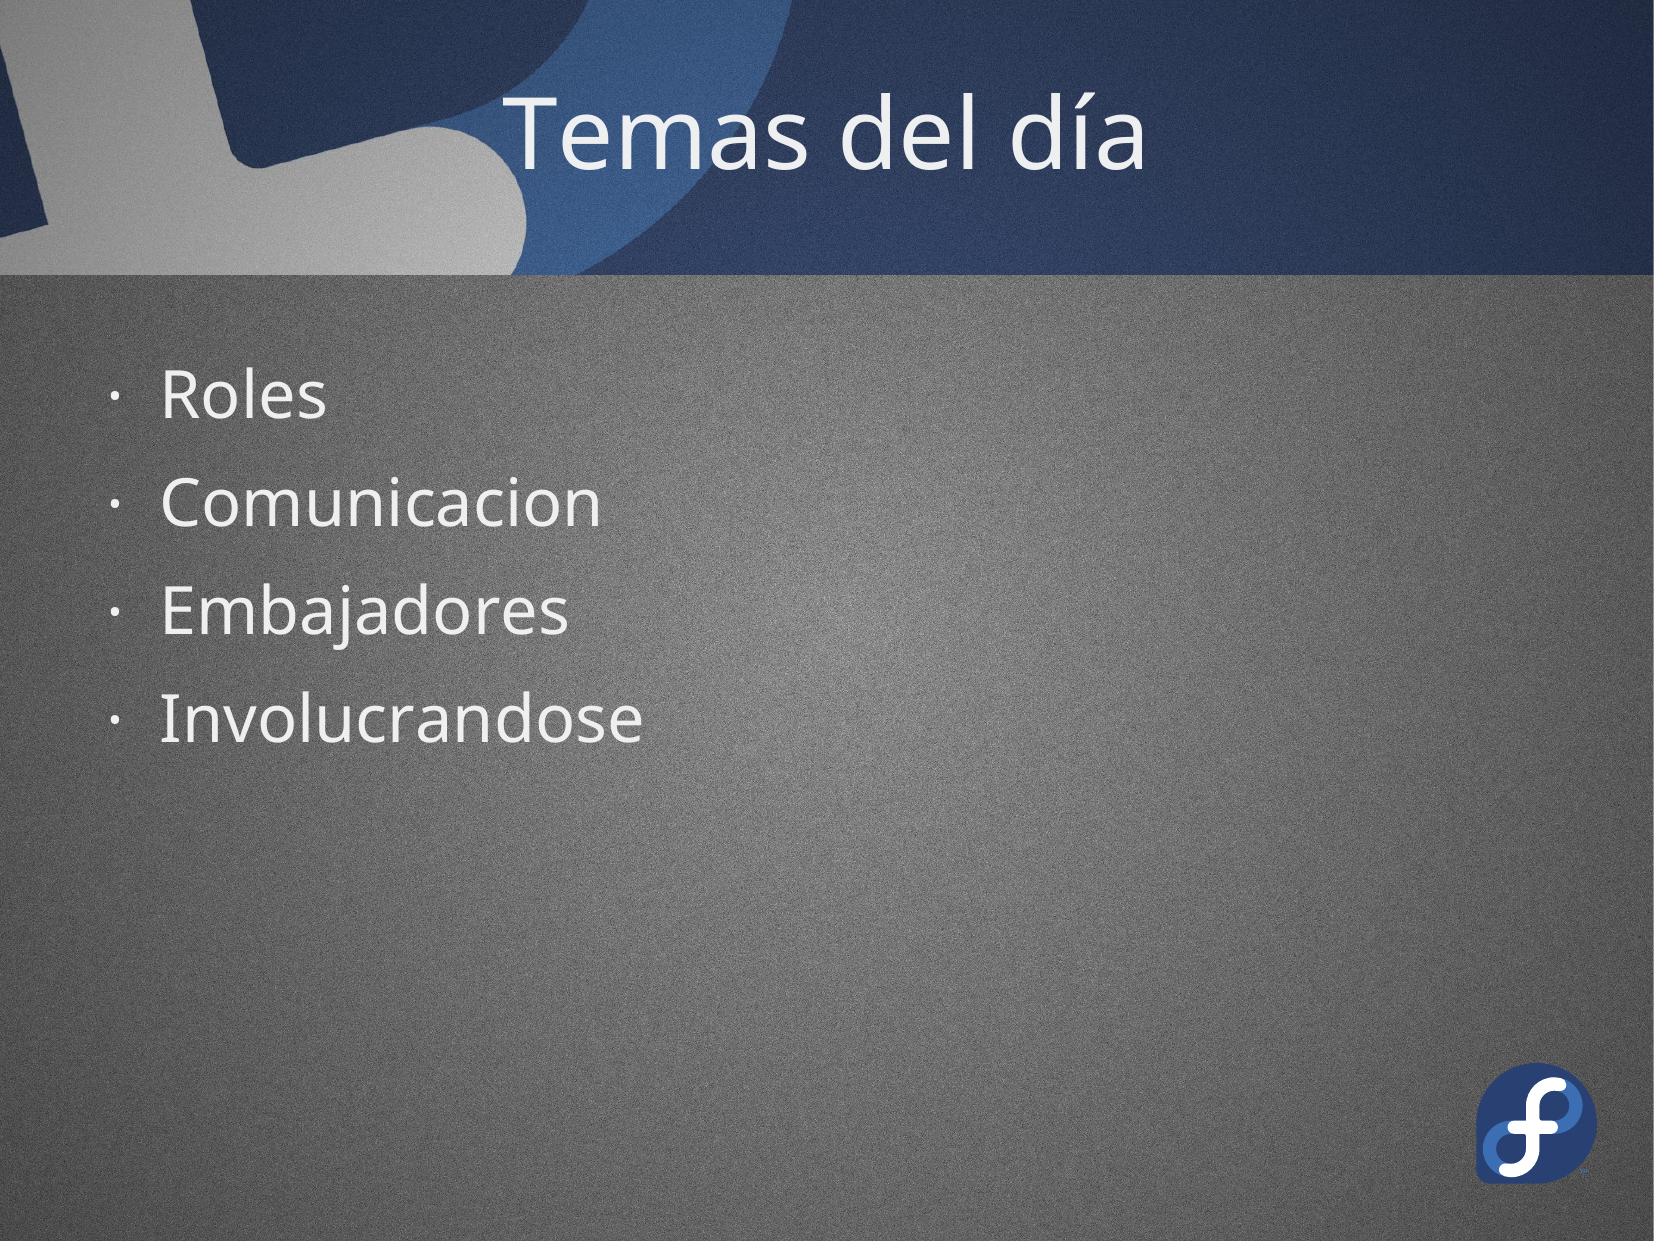

Temas del día
Roles
Comunicacion
Embajadores
Involucrandose